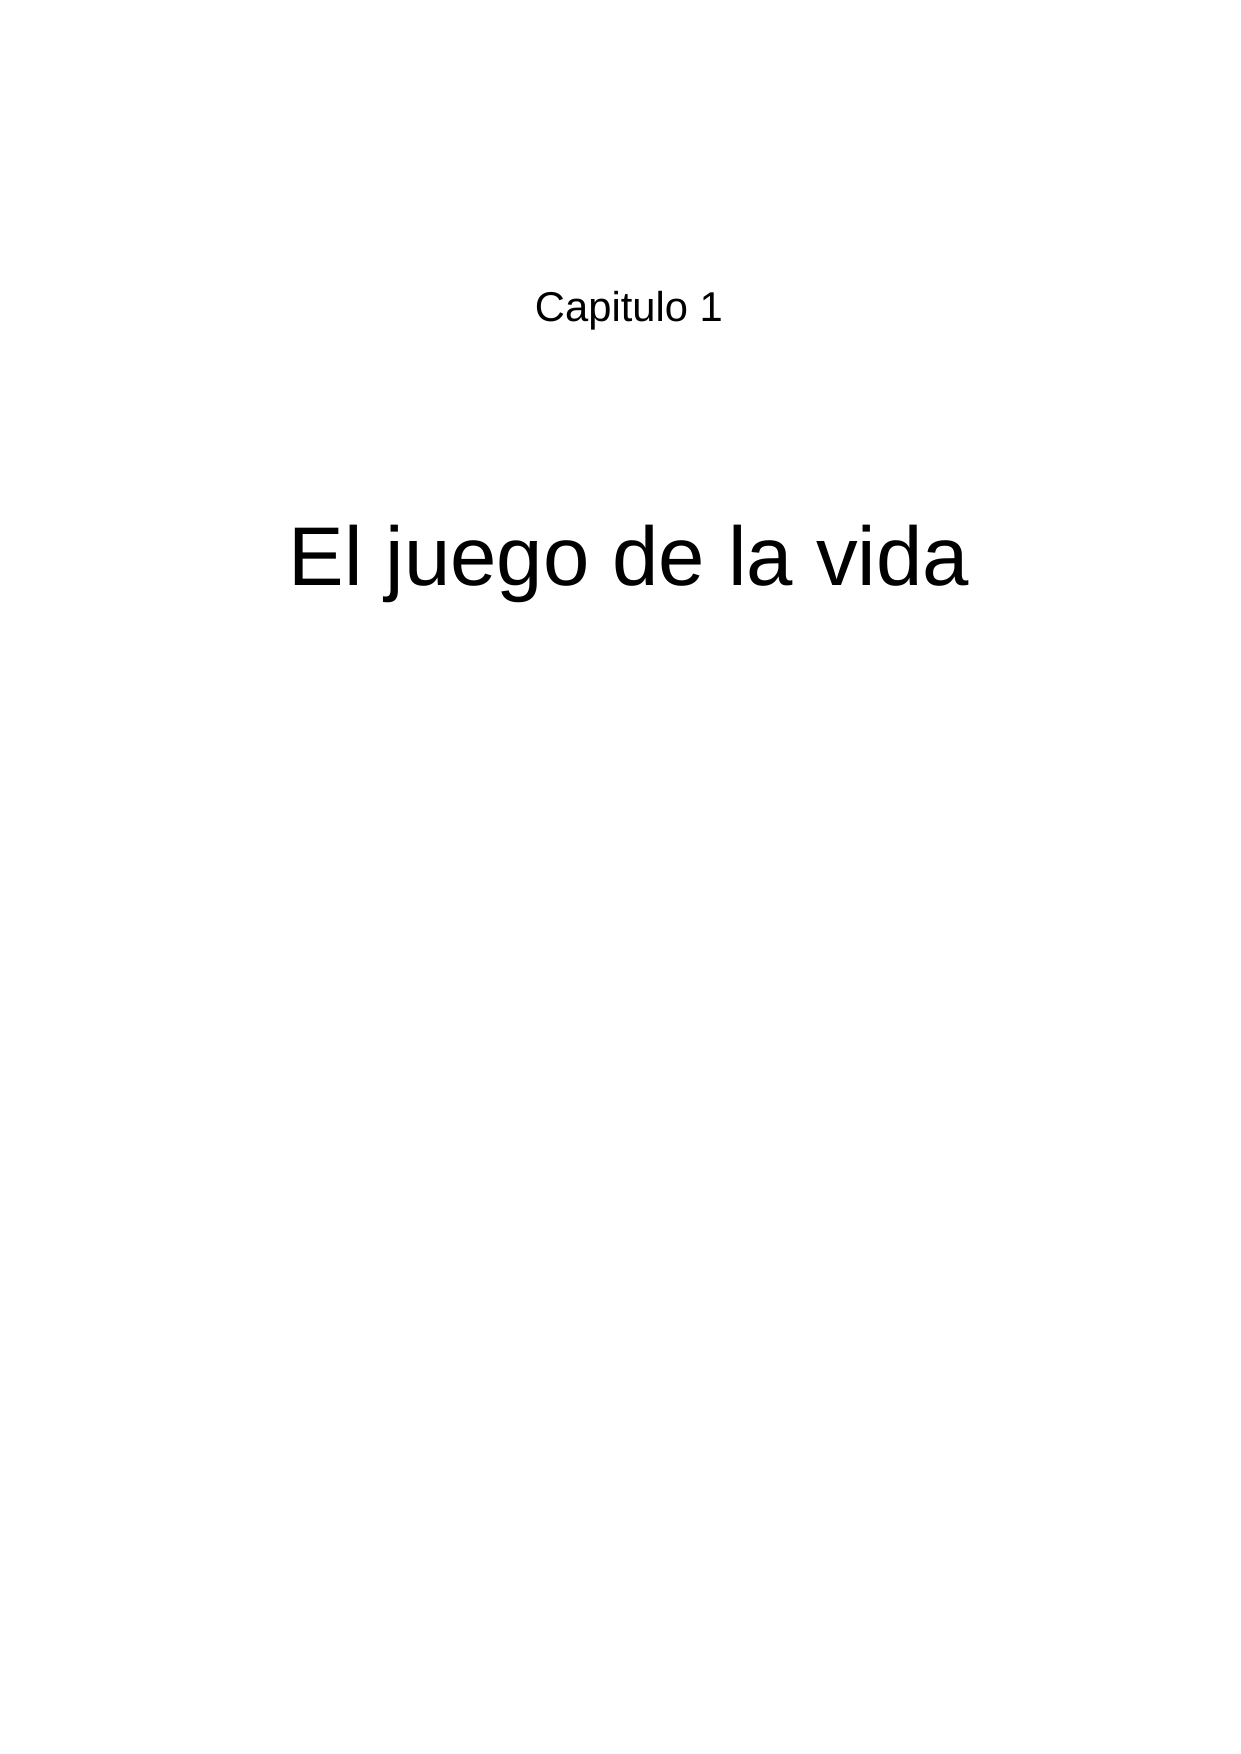

# Capitulo 1 El juego de la vida